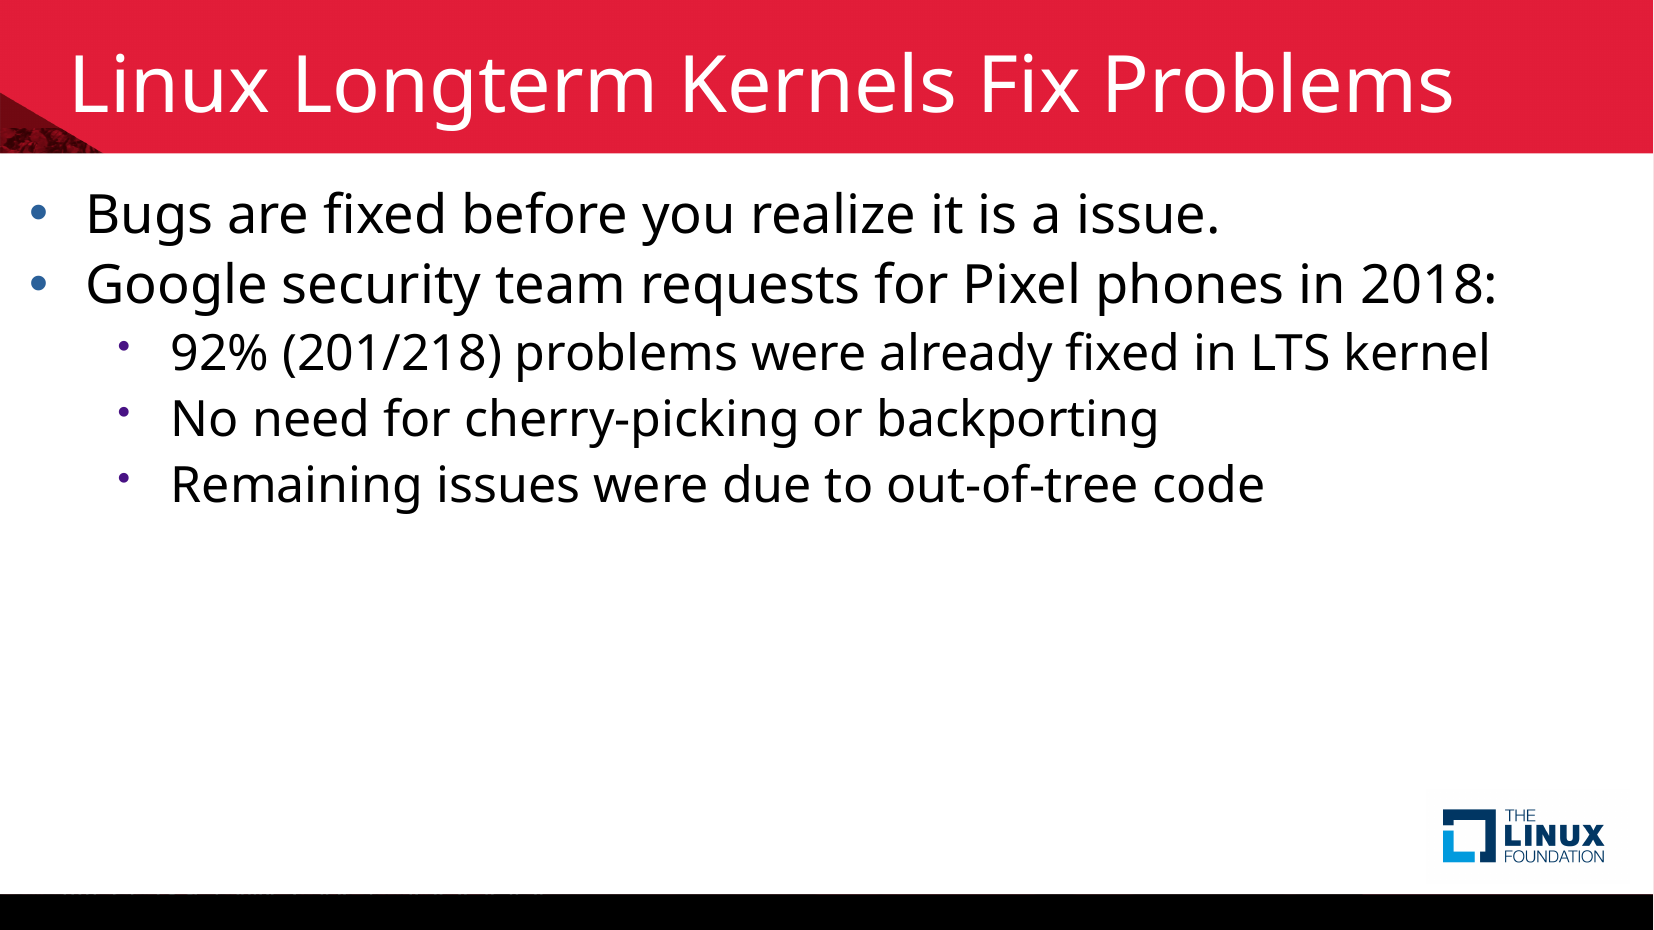

# Linux Longterm Kernels Fix Problems
Bugs are fixed before you realize it is a issue.
Google security team requests for Pixel phones in 2018:
92% (201/218) problems were already fixed in LTS kernel
No need for cherry-picking or backporting
Remaining issues were due to out-of-tree code